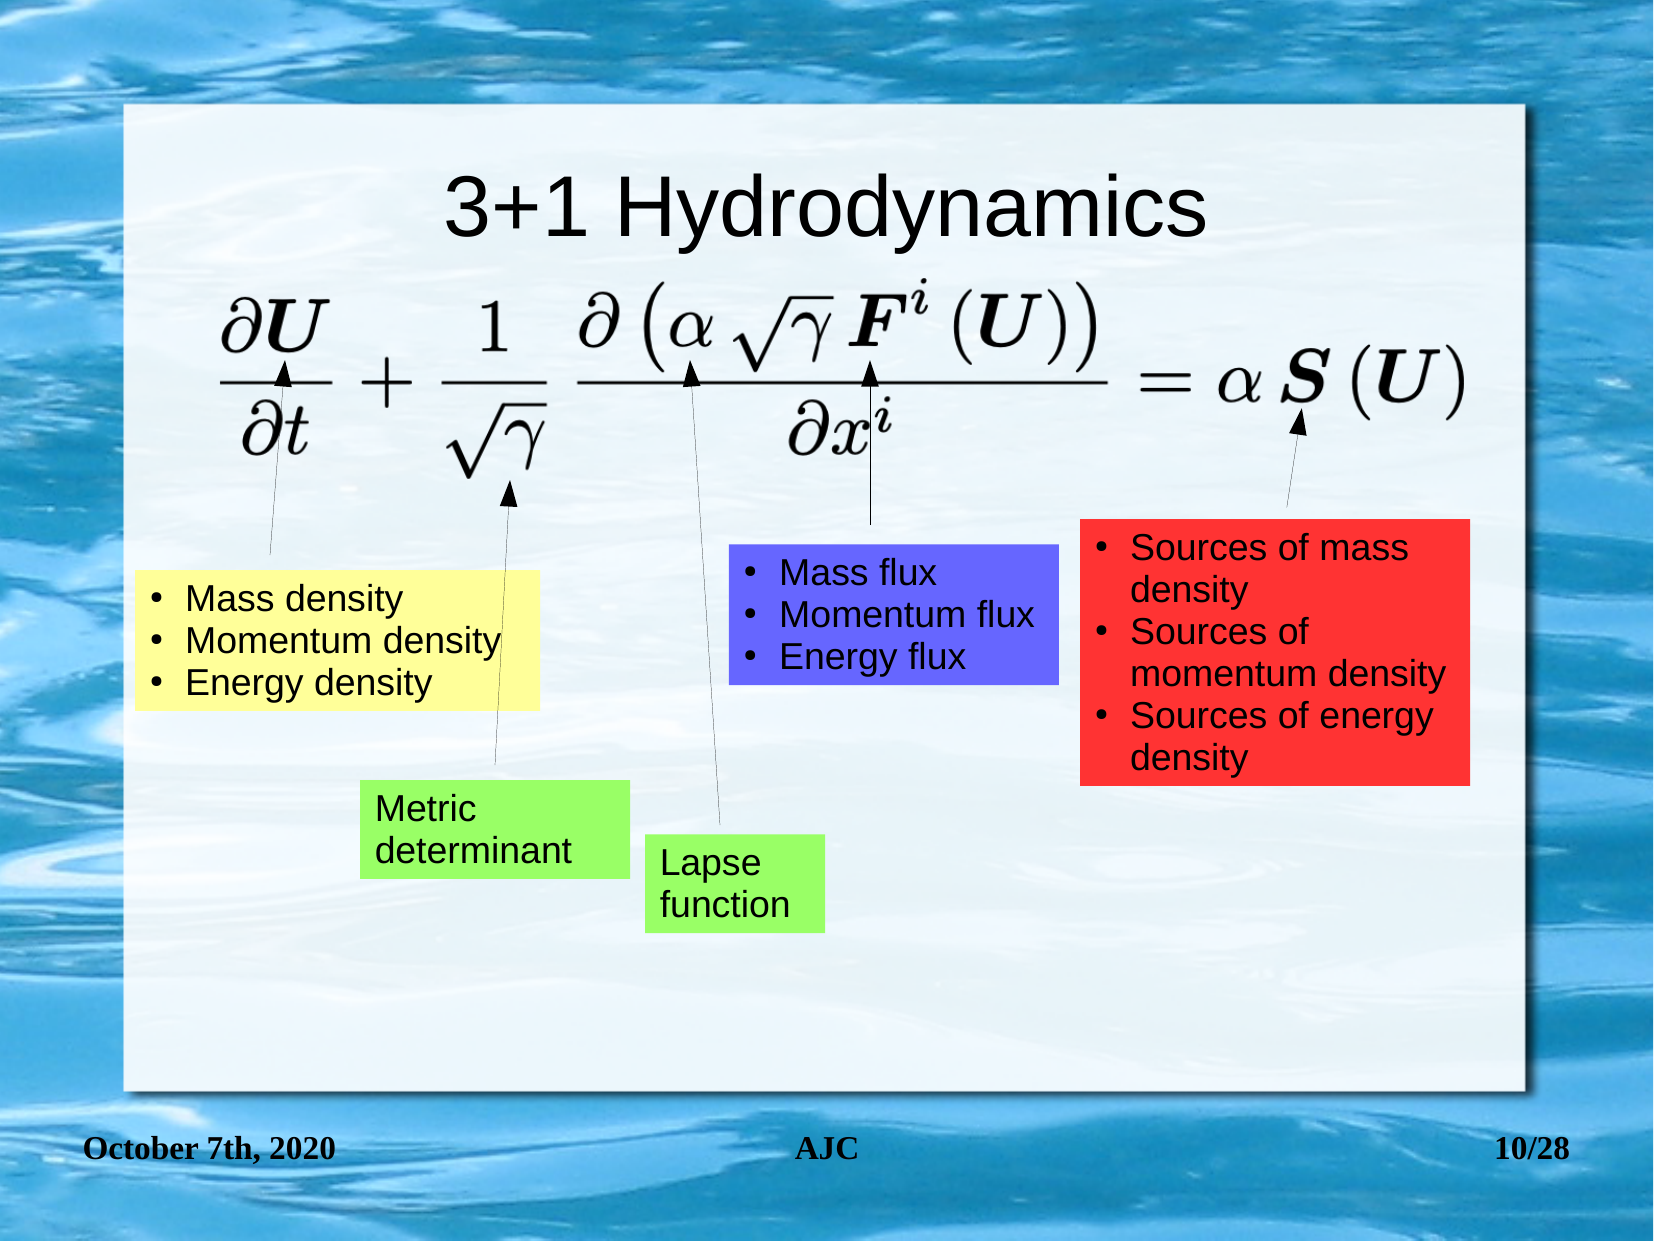

# 3+1 Hydrodynamics
Sources of mass density
Sources of momentum density
Sources of energy density
Mass flux
Momentum flux
Energy flux
Mass density
Momentum density
Energy density
Metric determinant
Lapse function
October 7th, 2020
AJC
10